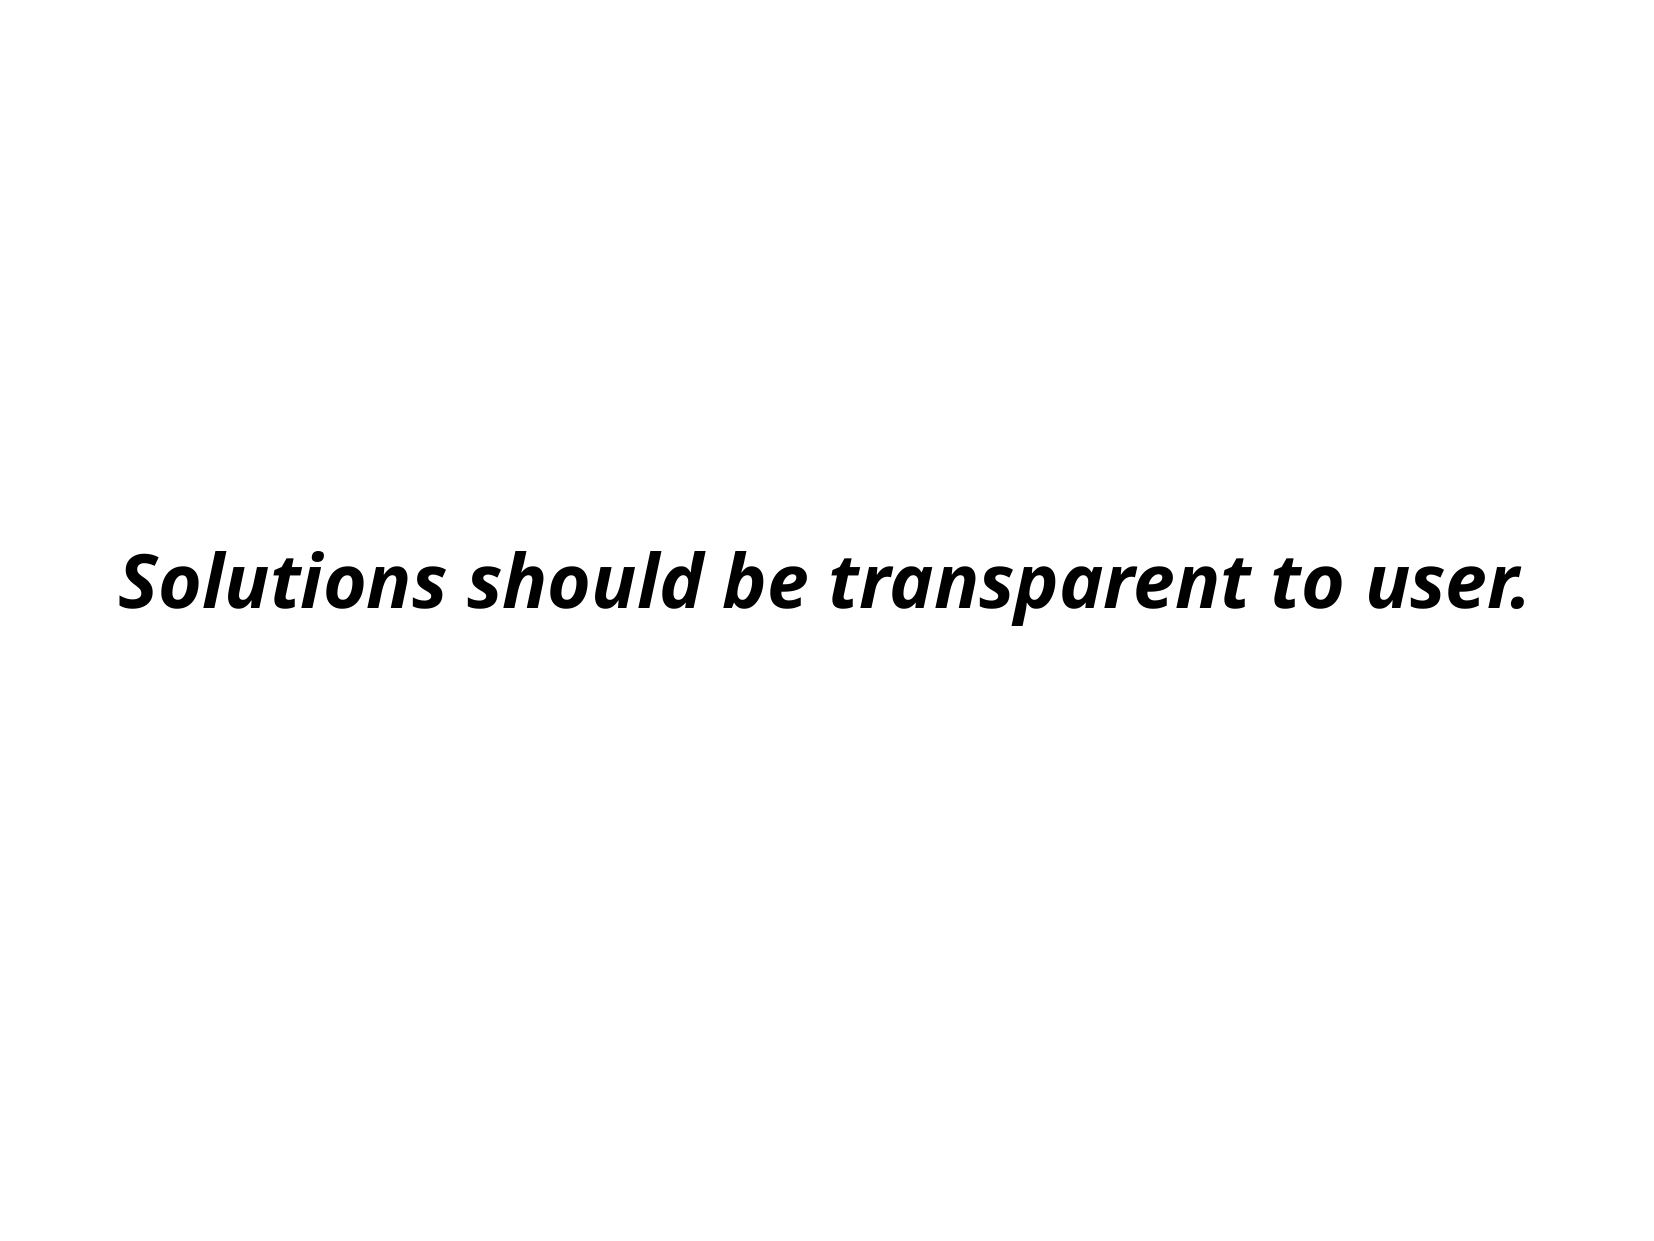

# Solutions should be transparent to user.